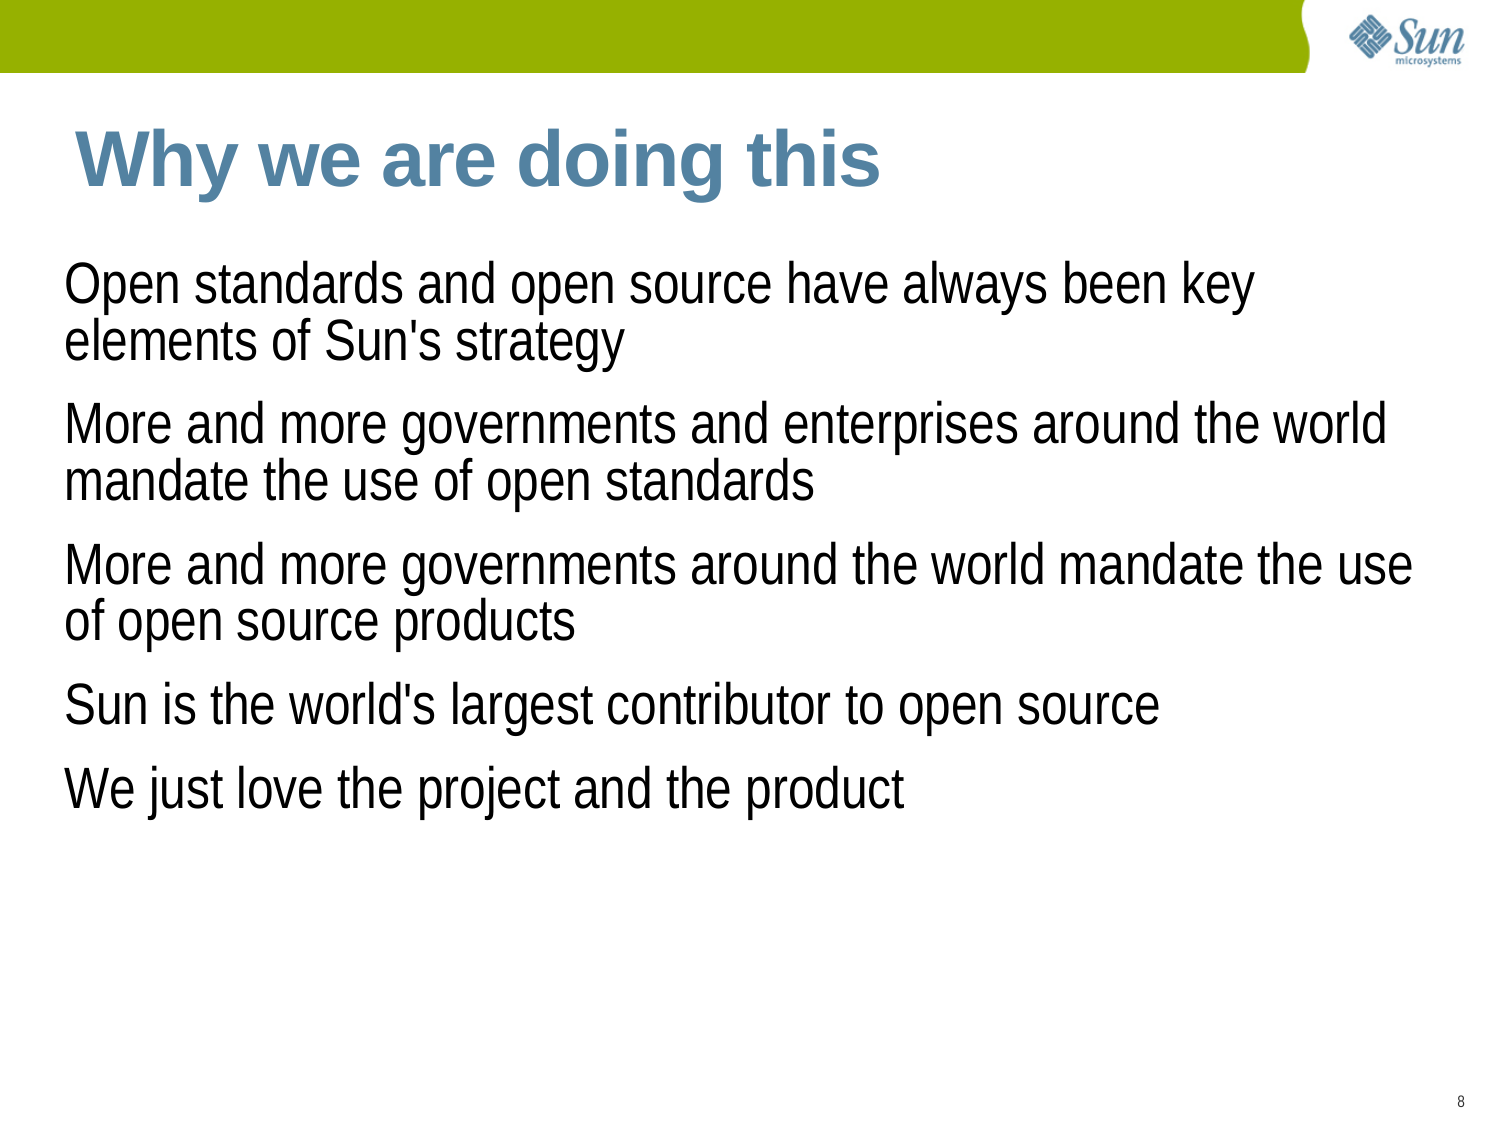

# Why we are doing this
Open standards and open source have always been key elements of Sun's strategy
More and more governments and enterprises around the world mandate the use of open standards
More and more governments around the world mandate the use of open source products
Sun is the world's largest contributor to open source
We just love the project and the product